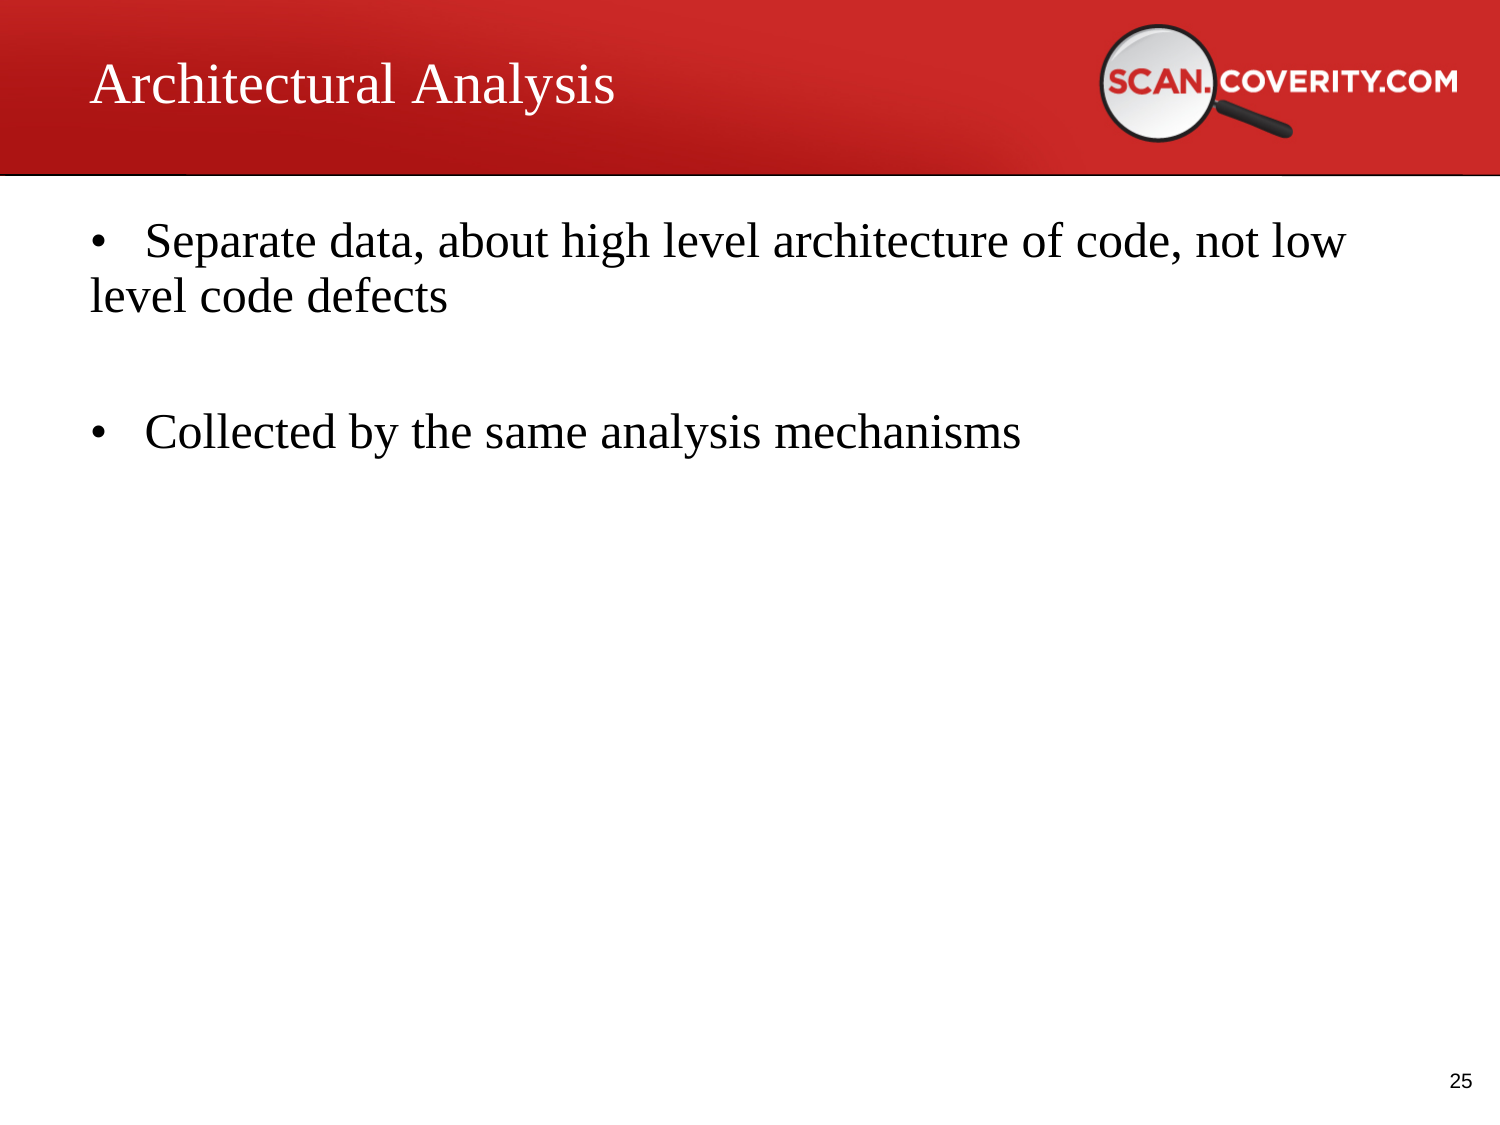

# Architectural Analysis
 Separate data, about high level architecture of code, not low level code defects
 Collected by the same analysis mechanisms
25